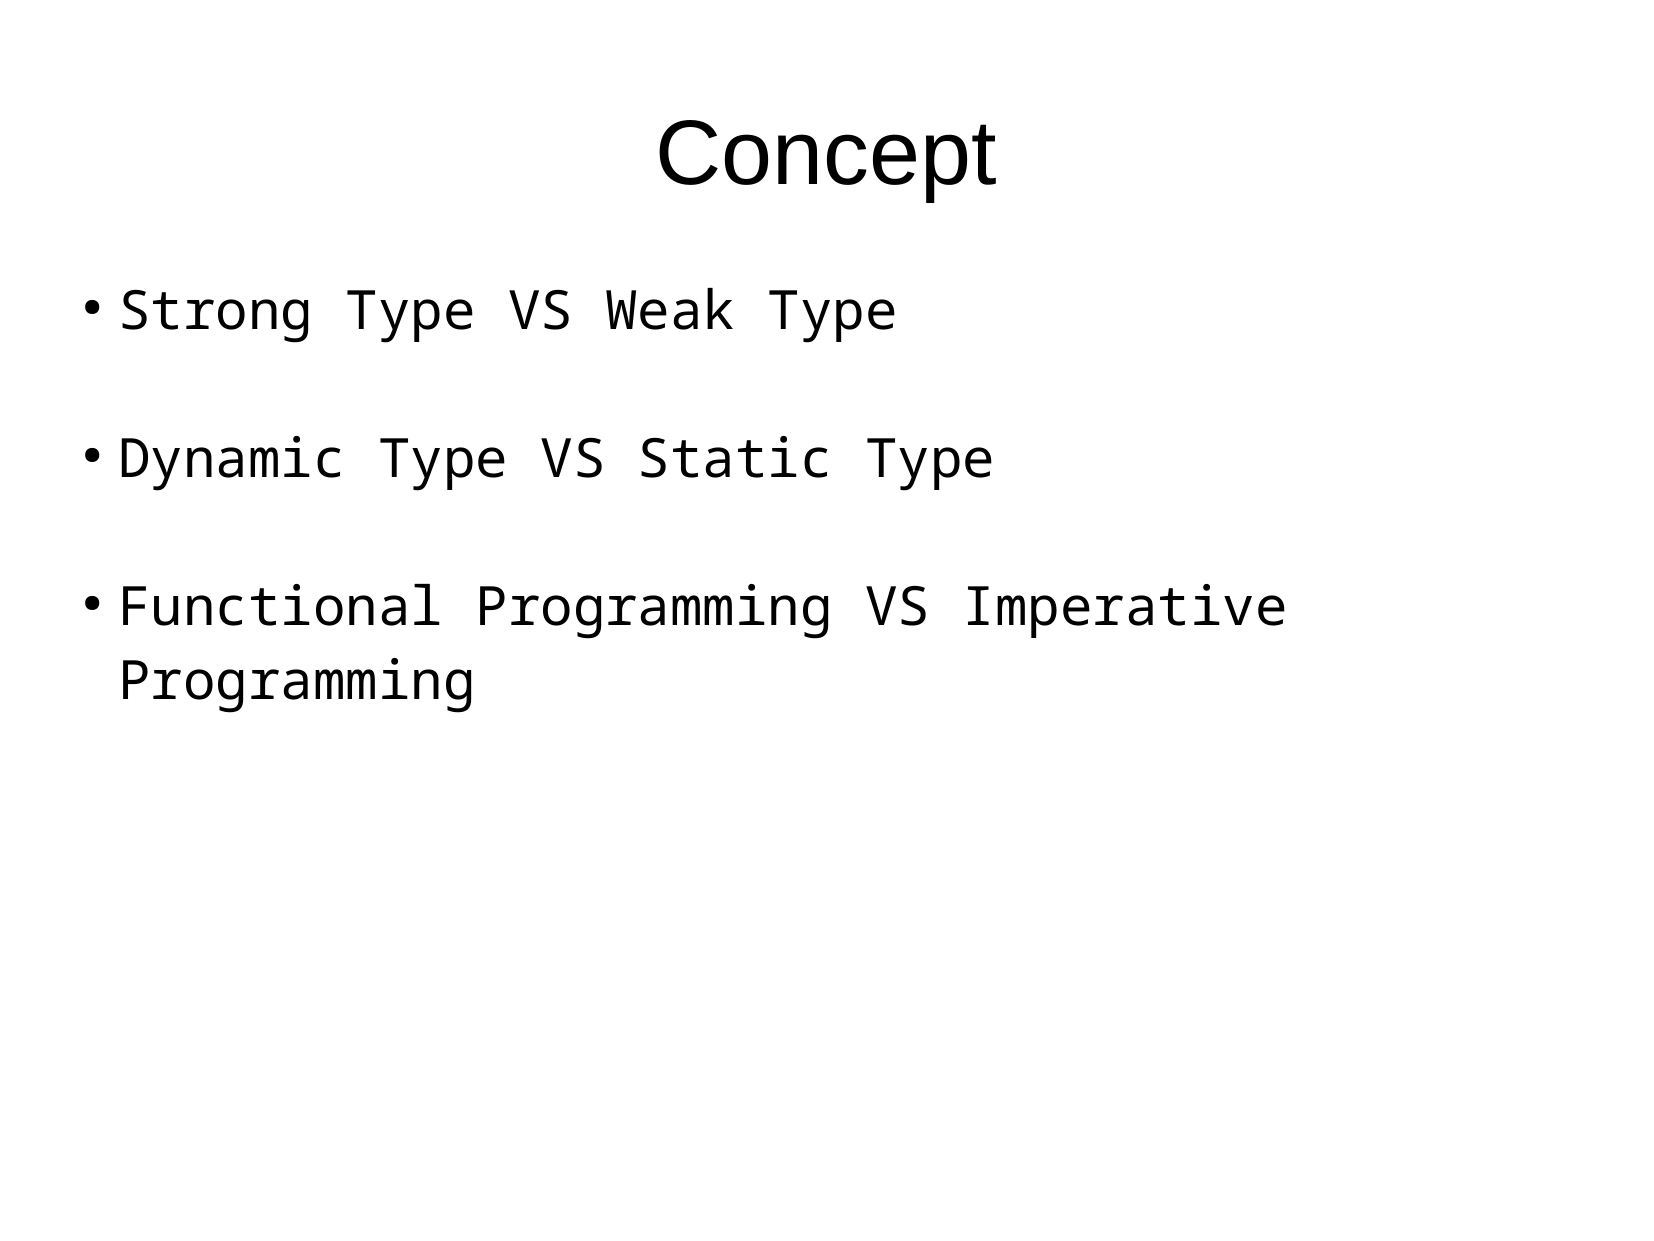

# Concept
Strong Type VS Weak Type
Dynamic Type VS Static Type
Functional Programming VS Imperative Programming